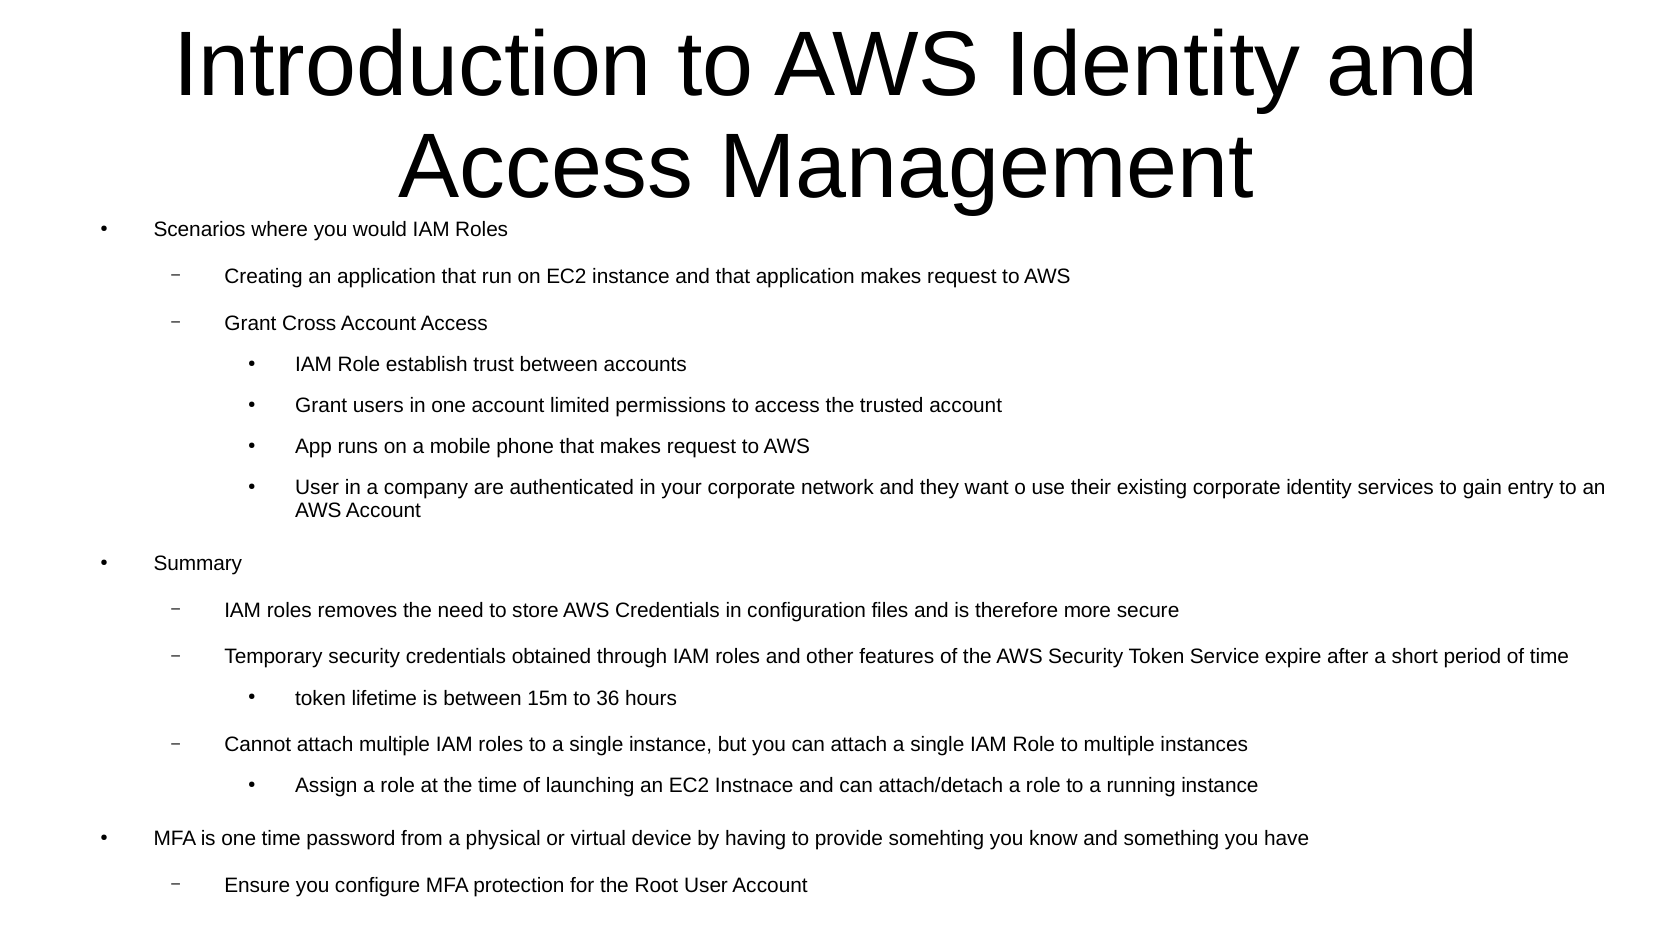

# Introduction to AWS Identity and Access Management
Scenarios where you would IAM Roles
Creating an application that run on EC2 instance and that application makes request to AWS
Grant Cross Account Access
IAM Role establish trust between accounts
Grant users in one account limited permissions to access the trusted account
App runs on a mobile phone that makes request to AWS
User in a company are authenticated in your corporate network and they want o use their existing corporate identity services to gain entry to an AWS Account
Summary
IAM roles removes the need to store AWS Credentials in configuration files and is therefore more secure
Temporary security credentials obtained through IAM roles and other features of the AWS Security Token Service expire after a short period of time
token lifetime is between 15m to 36 hours
Cannot attach multiple IAM roles to a single instance, but you can attach a single IAM Role to multiple instances
Assign a role at the time of launching an EC2 Instnace and can attach/detach a role to a running instance
MFA is one time password from a physical or virtual device by having to provide somehting you know and something you have
Ensure you configure MFA protection for the Root User Account